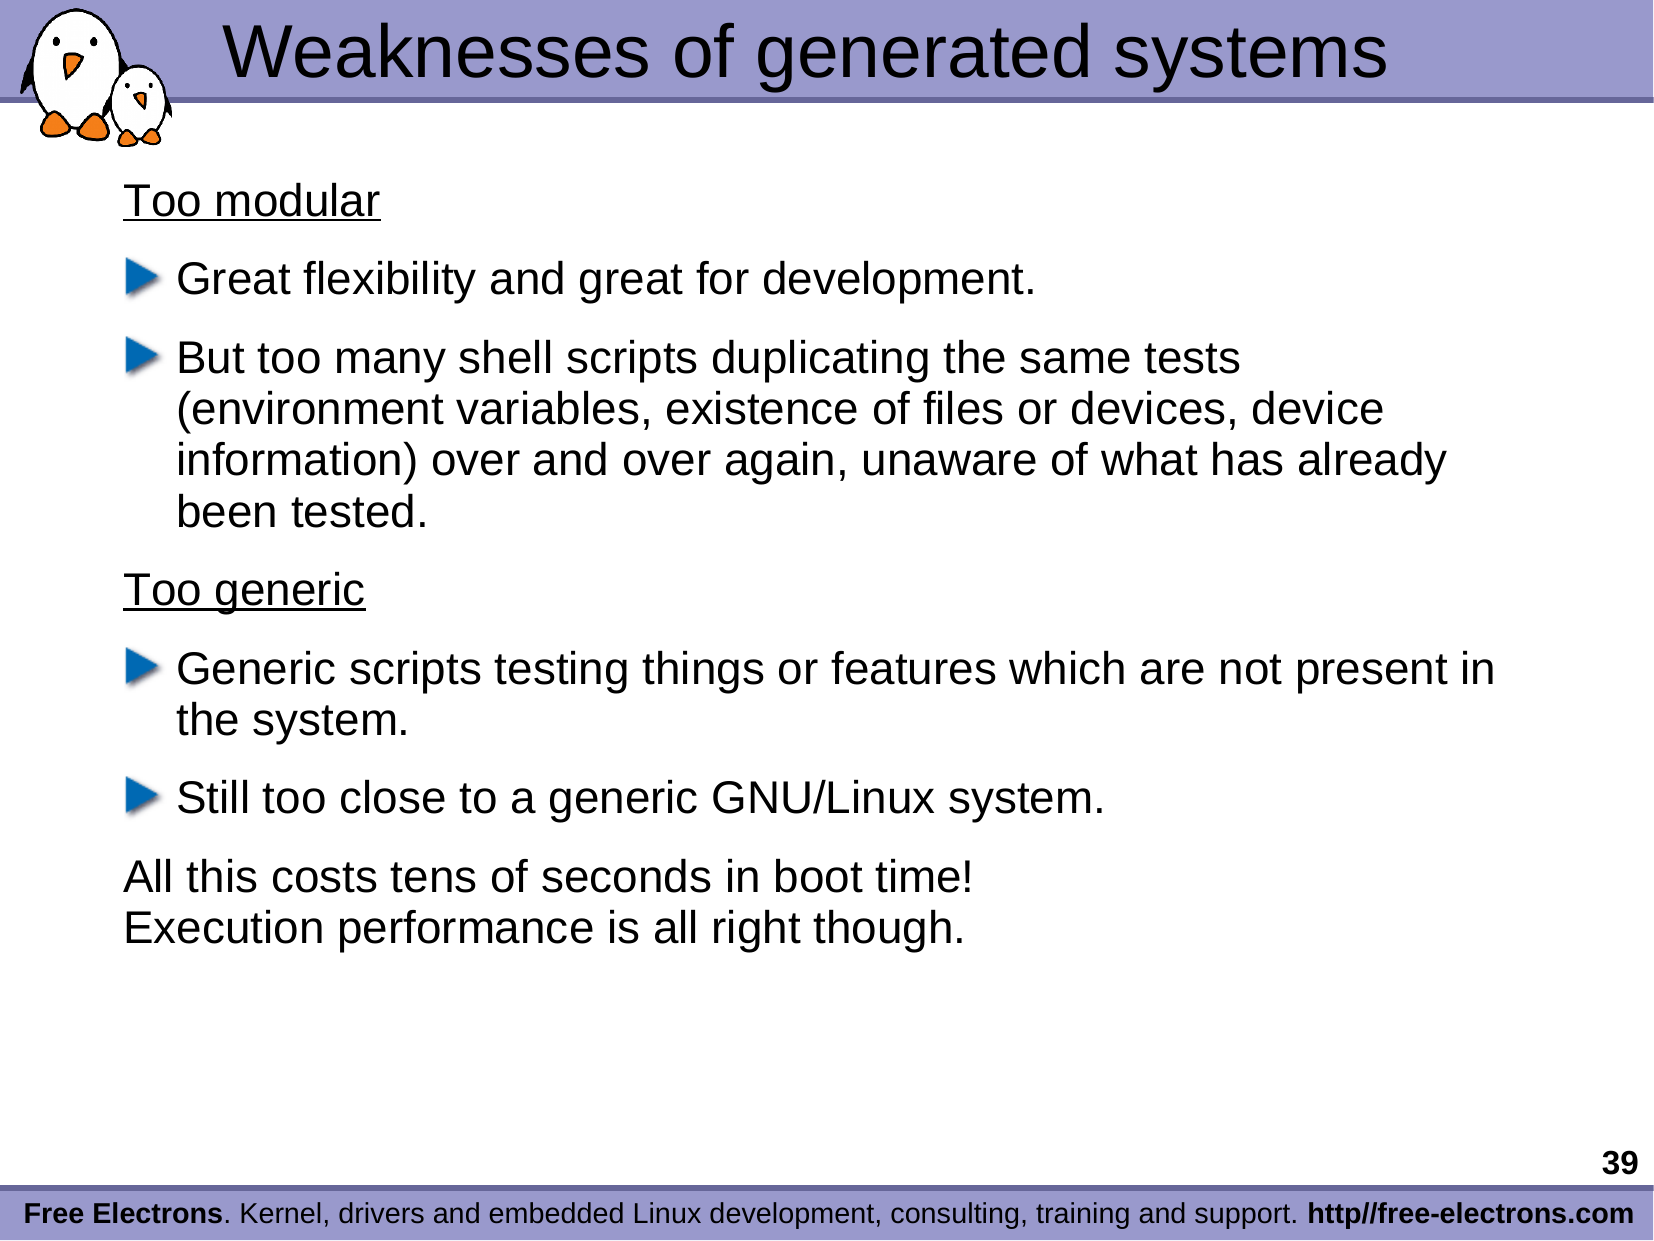

# Weaknesses of generated systems
Too modular
Great flexibility and great for development.
But too many shell scripts duplicating the same tests (environment variables, existence of files or devices, device information) over and over again, unaware of what has already been tested.
Too generic
Generic scripts testing things or features which are not present in the system.
Still too close to a generic GNU/Linux system.
All this costs tens of seconds in boot time!
Execution performance is all right though.